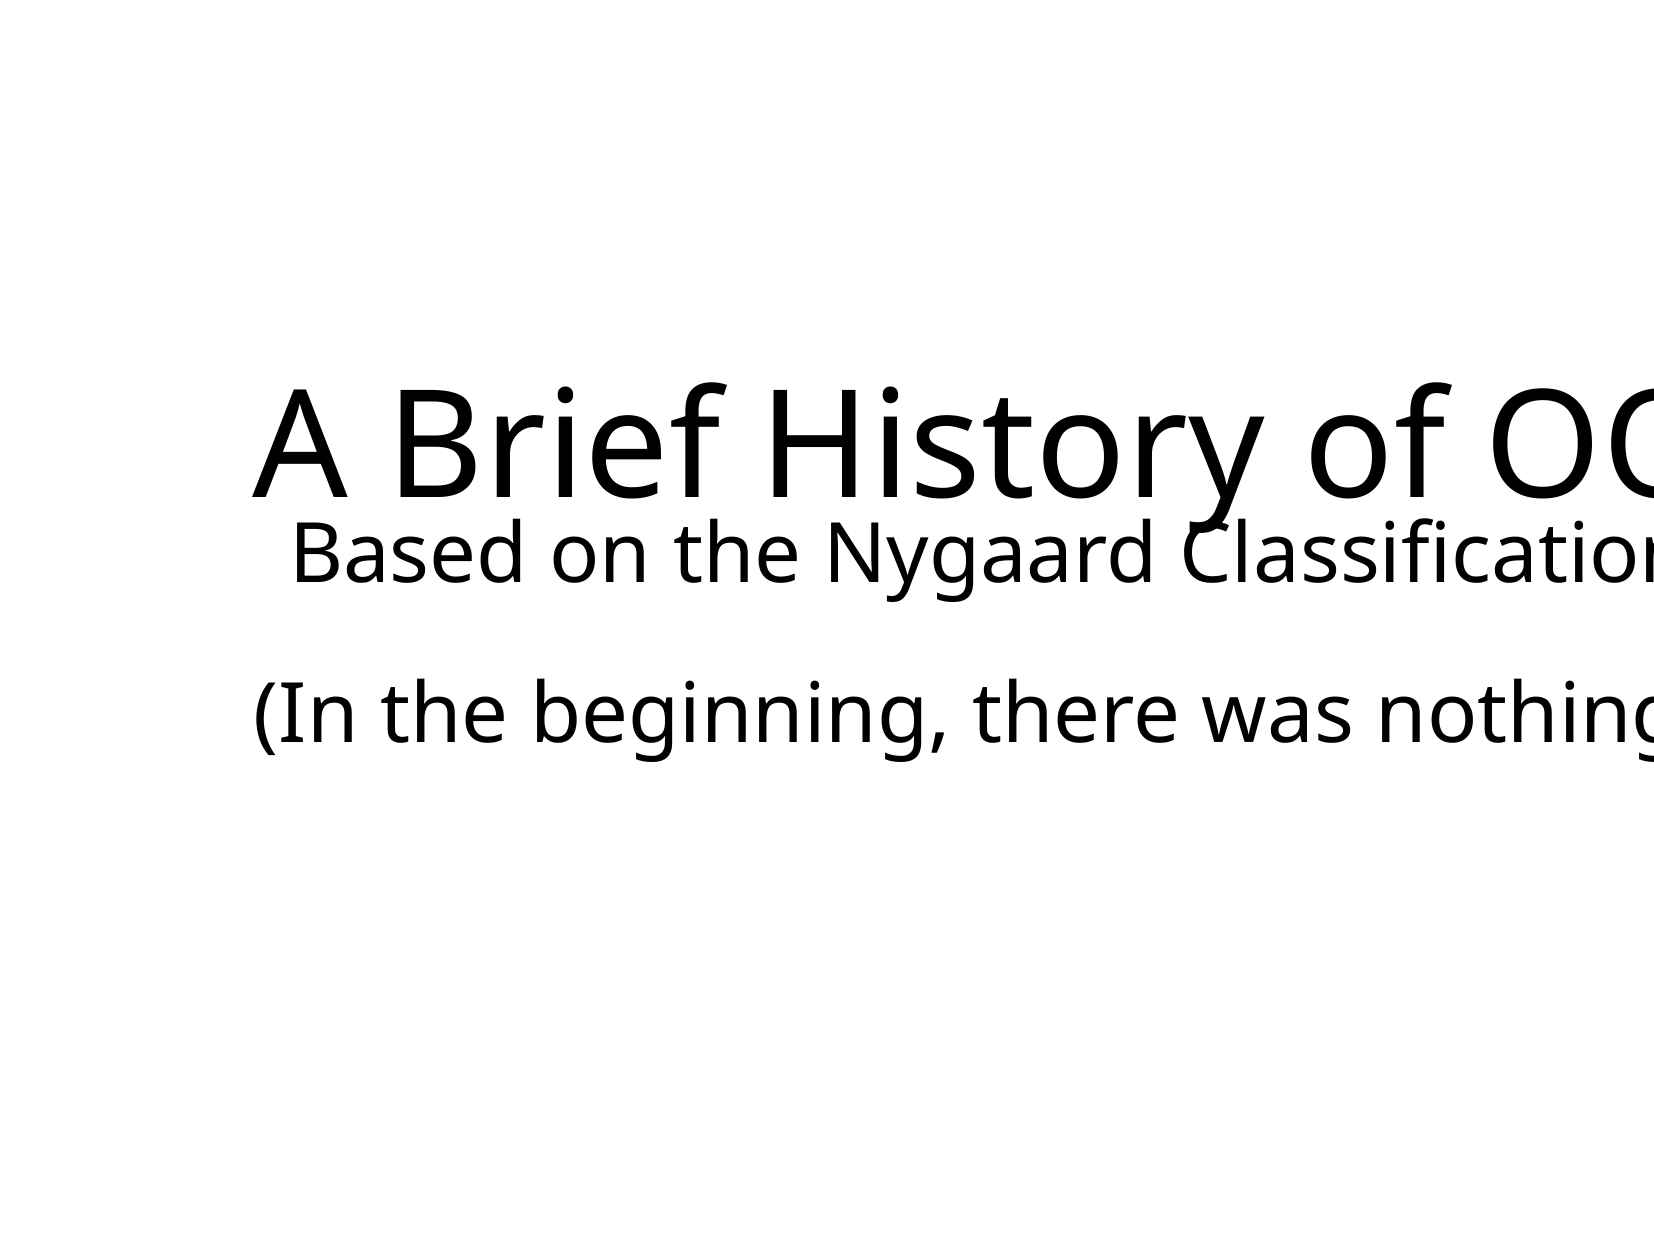

A Brief History of OO
Based on the Nygaard Classification
(In the beginning, there was nothing...)